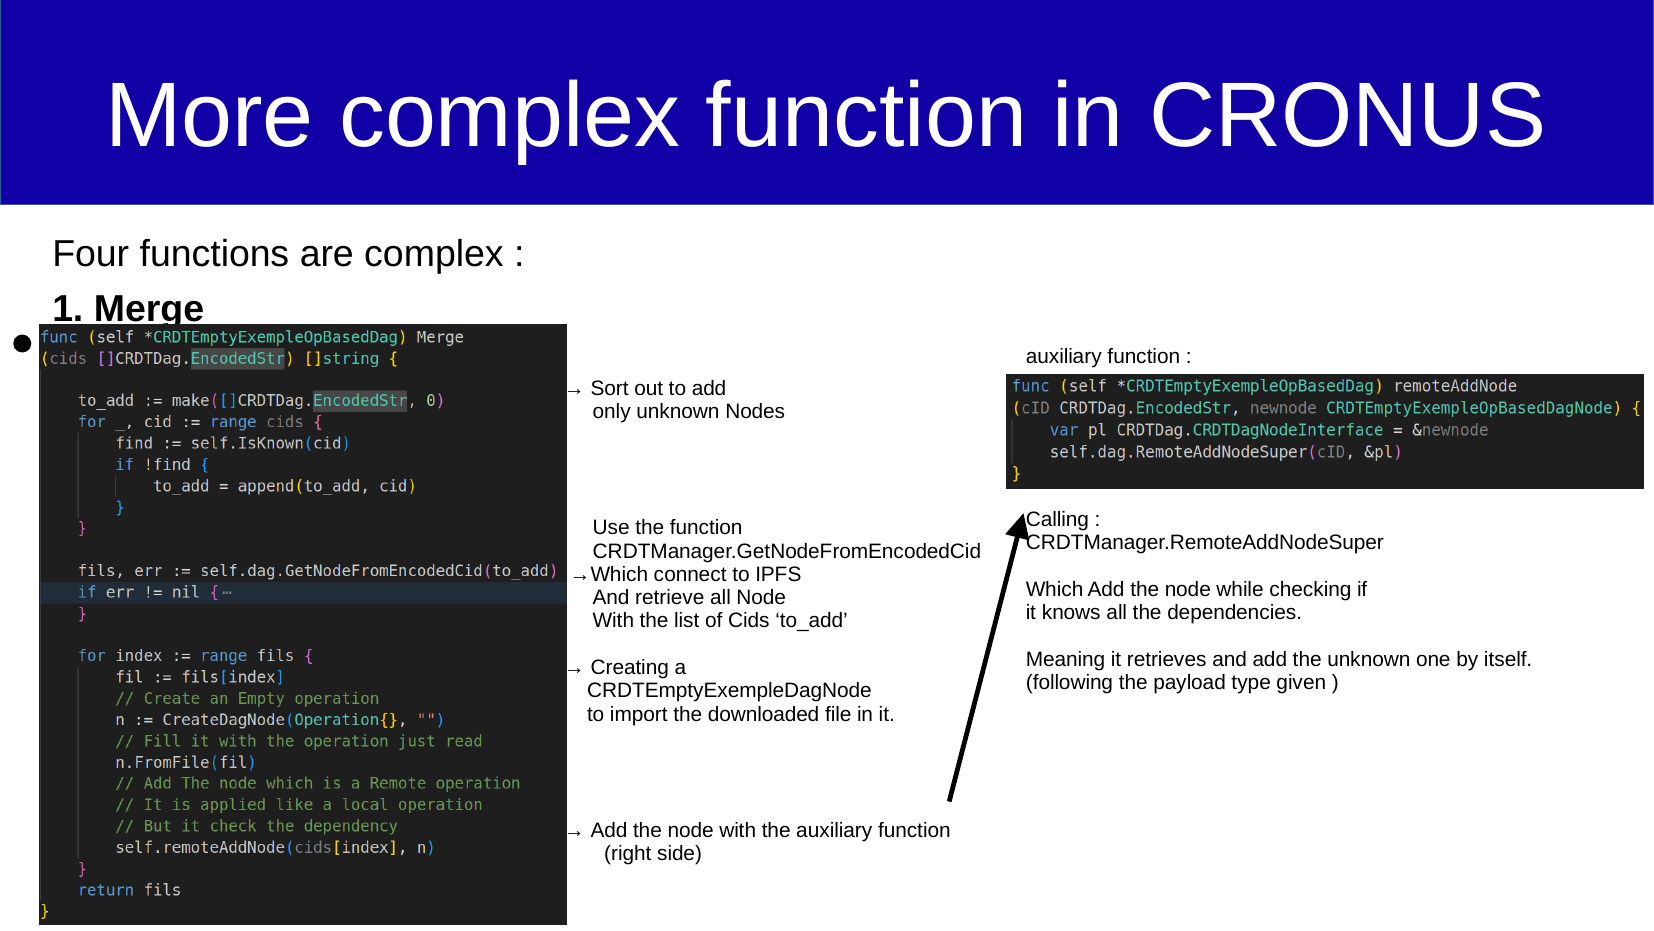

# More complex function in CRONUS
Four functions are complex :
1. Merge
auxiliary function :
Calling :
CRDTManager.RemoteAddNodeSuper
Which Add the node while checking if
it knows all the dependencies.
Meaning it retrieves and add the unknown one by itself.
(following the payload type given )
→ Sort out to add
 only unknown Nodes
 Use the function
 CRDTManager.GetNodeFromEncodedCid
 →Which connect to IPFS
 And retrieve all Node
 With the list of Cids ‘to_add’
→ Creating a
 CRDTEmptyExempleDagNode
 to import the downloaded file in it.
→ Add the node with the auxiliary function (right side)